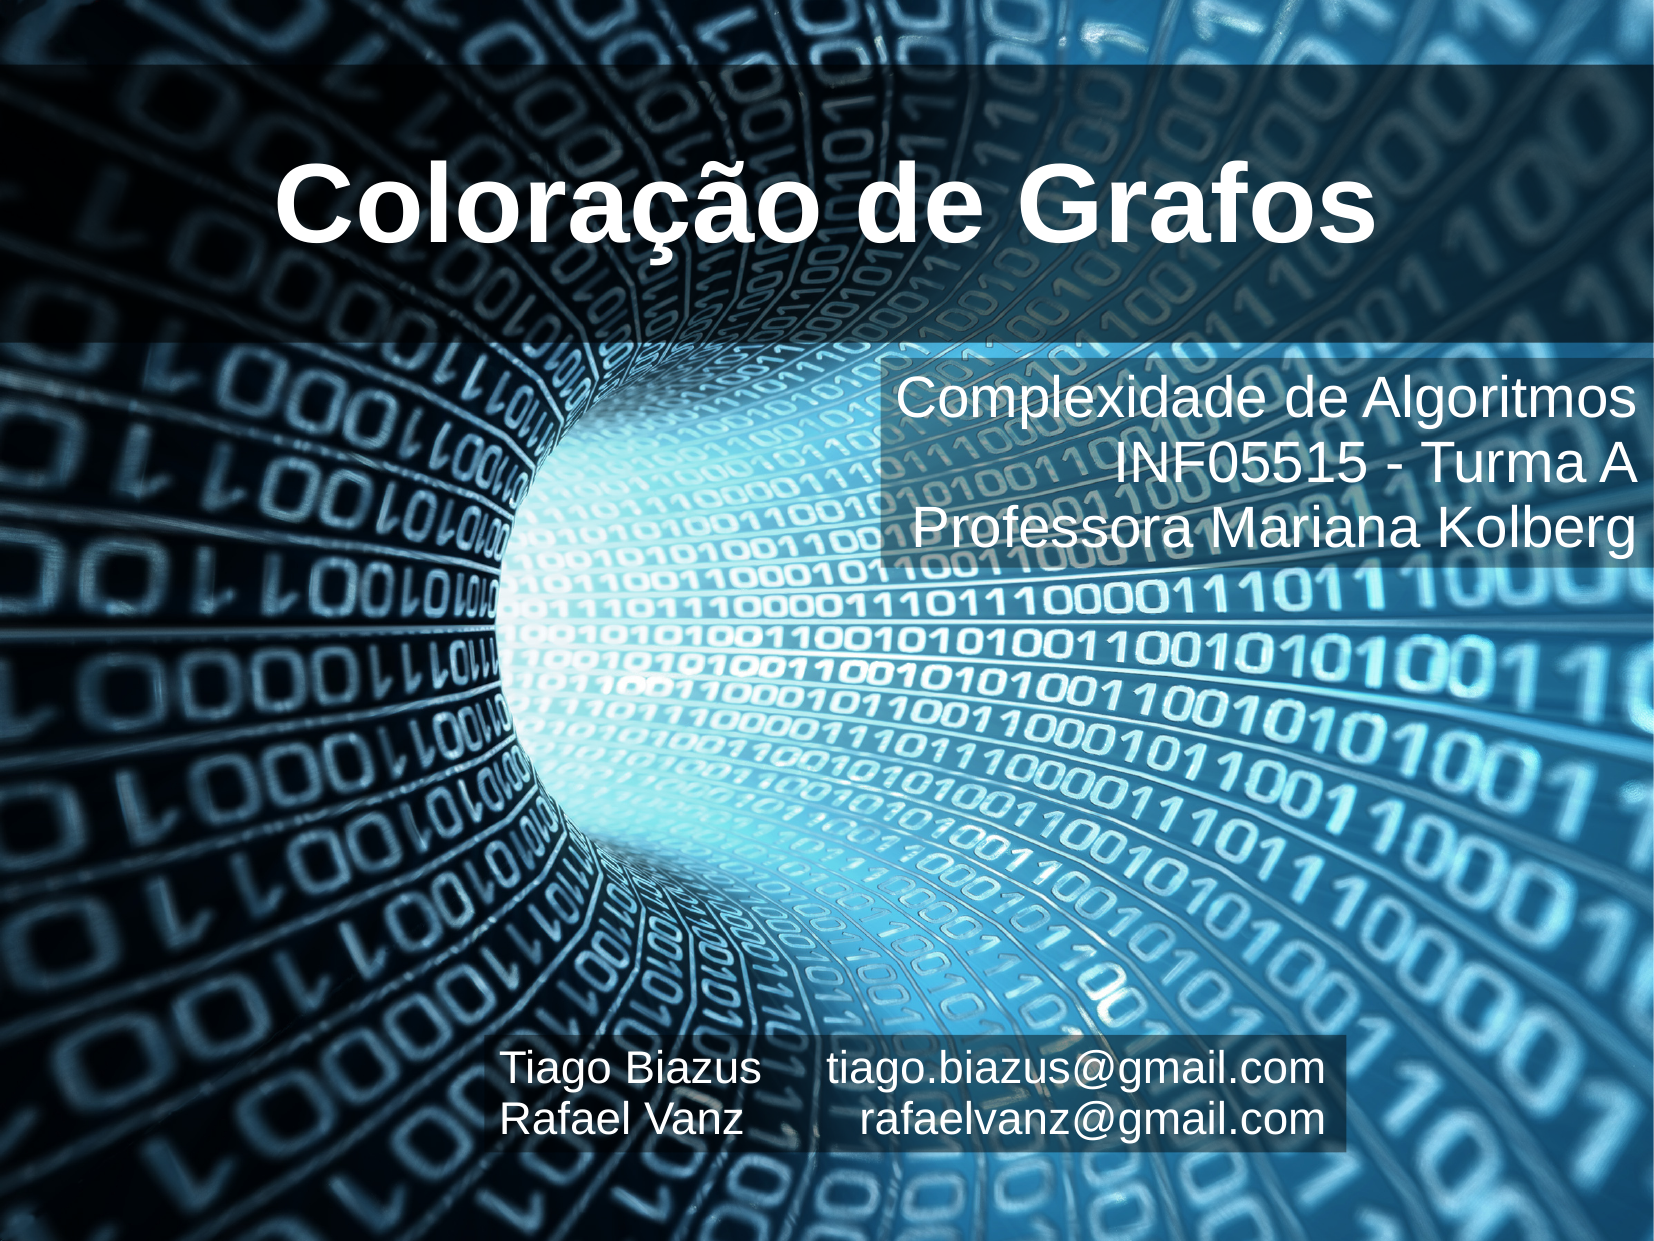

# Coloração de Grafos
Complexidade de Algoritmos
INF05515 - Turma A
Professora Mariana Kolberg
Tiago Biazus tiago.biazus@gmail.com
Rafael Vanz rafaelvanz@gmail.com